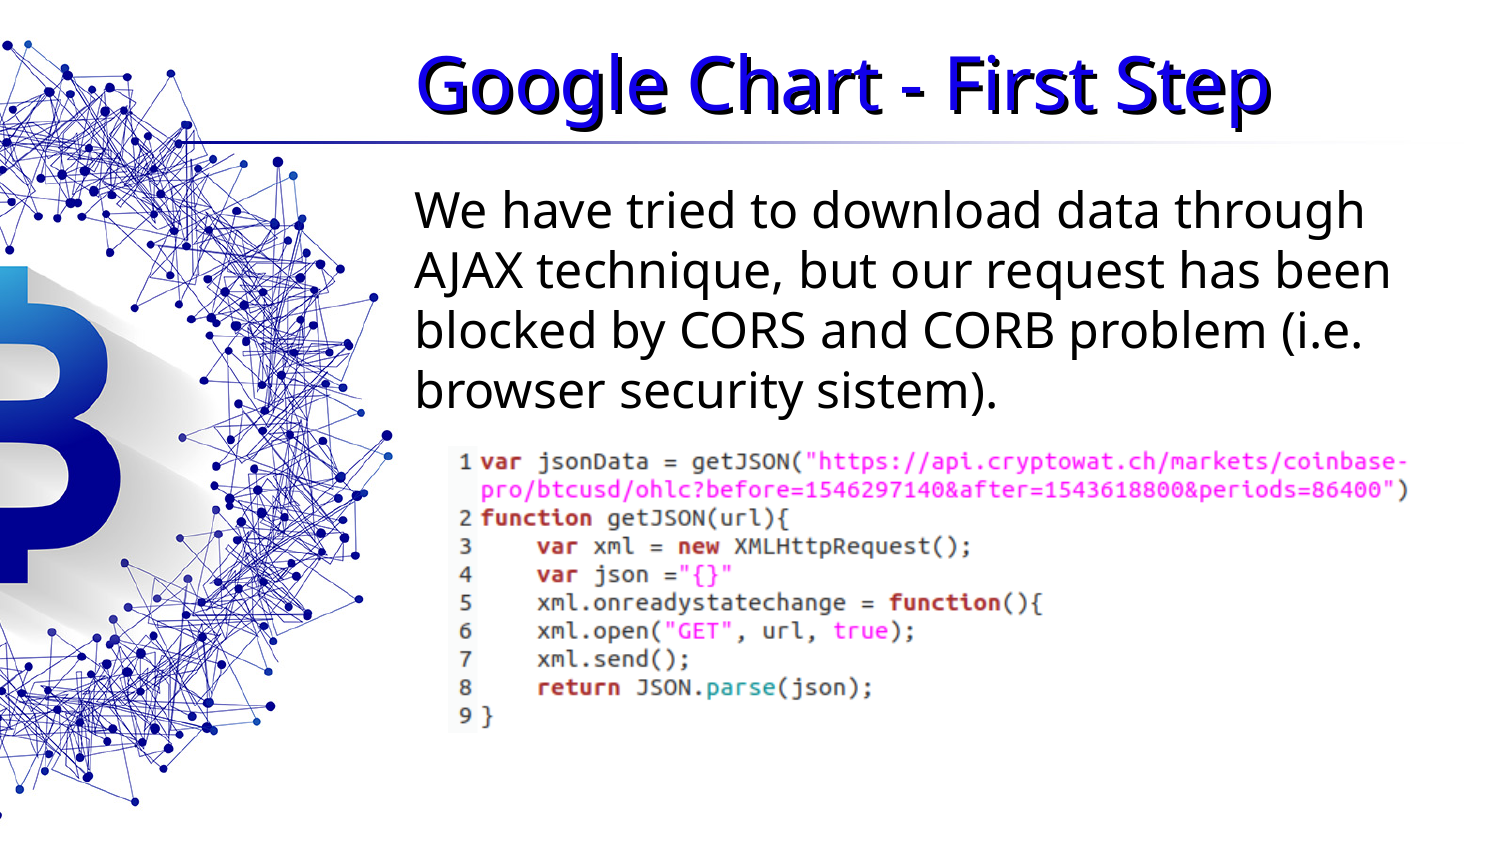

# Google Chart - First Step
We have tried to download data through AJAX technique, but our request has been blocked by CORS and CORB problem (i.e. browser security sistem).